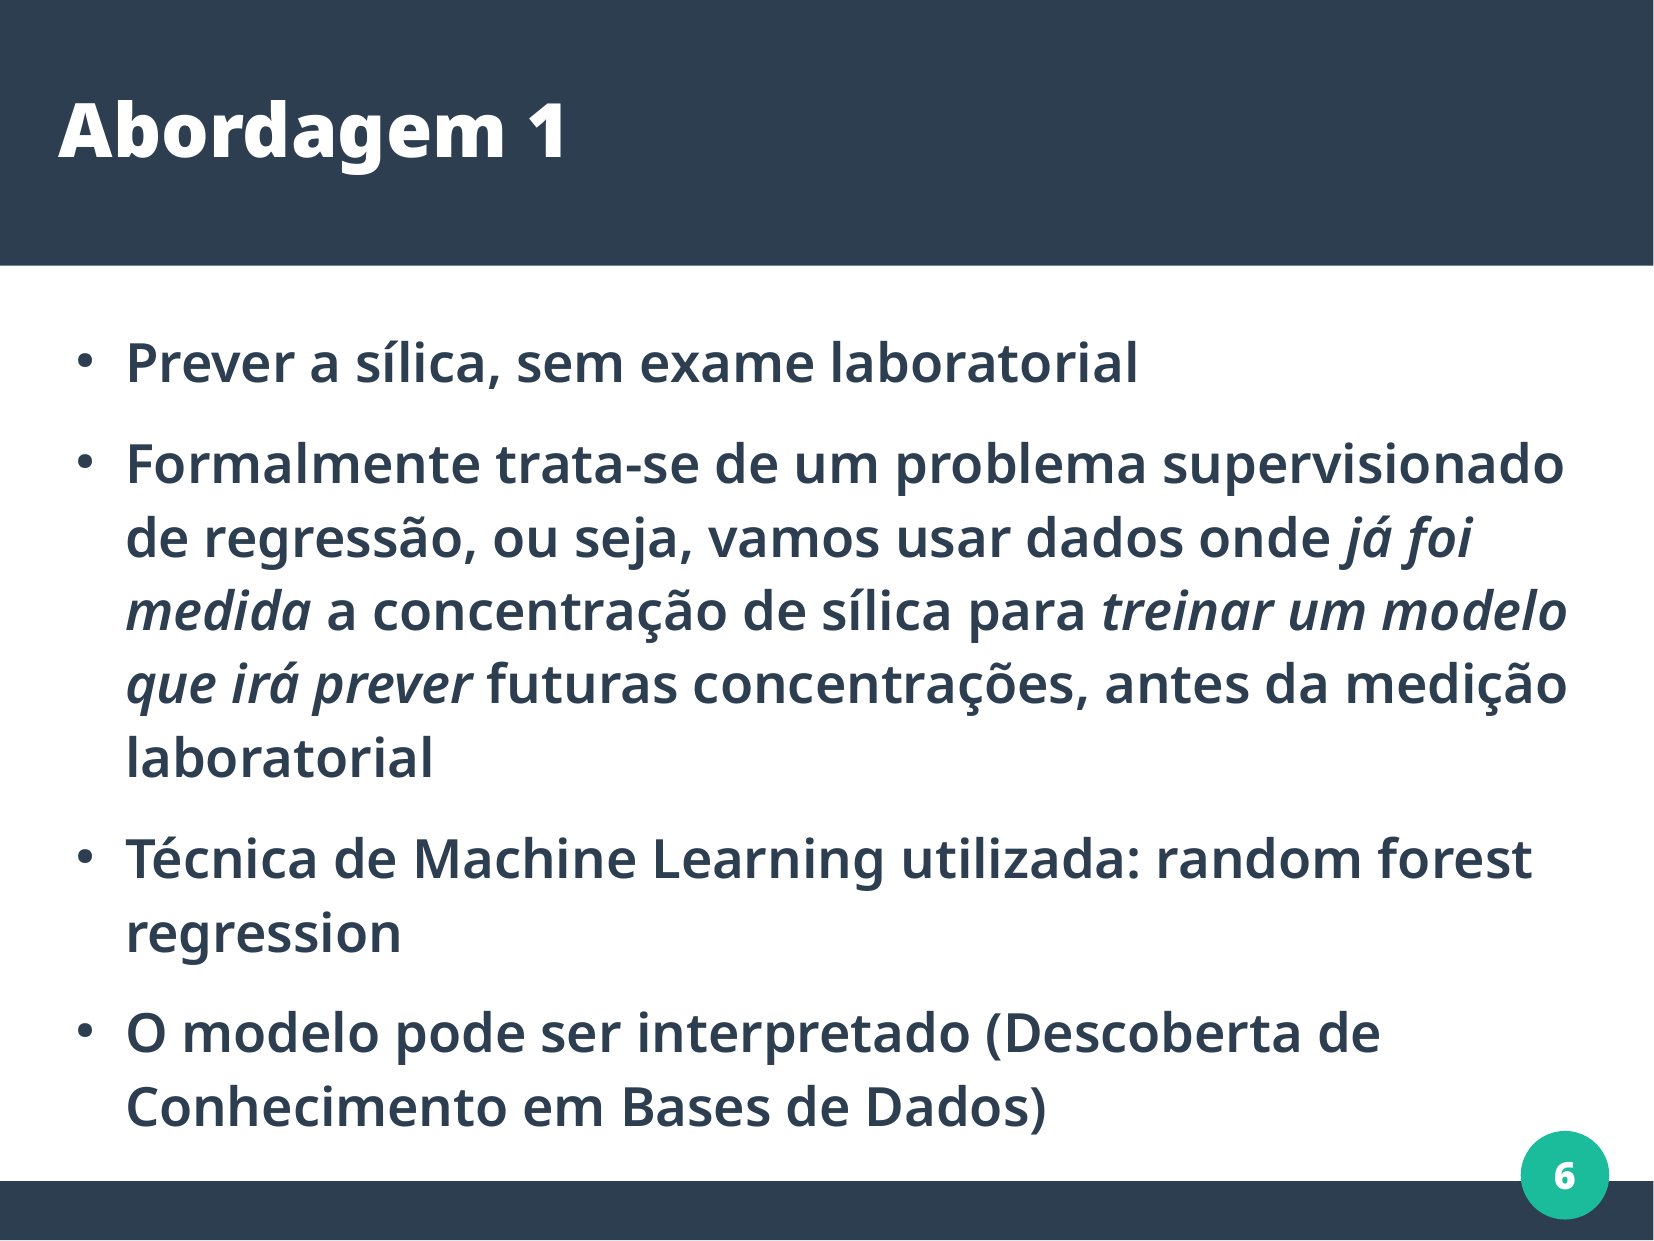

# Abordagem 1
Prever a sílica, sem exame laboratorial
Formalmente trata-se de um problema supervisionado de regressão, ou seja, vamos usar dados onde já foi medida a concentração de sílica para treinar um modelo que irá prever futuras concentrações, antes da medição laboratorial
Técnica de Machine Learning utilizada: random forest regression
O modelo pode ser interpretado (Descoberta de Conhecimento em Bases de Dados)
6